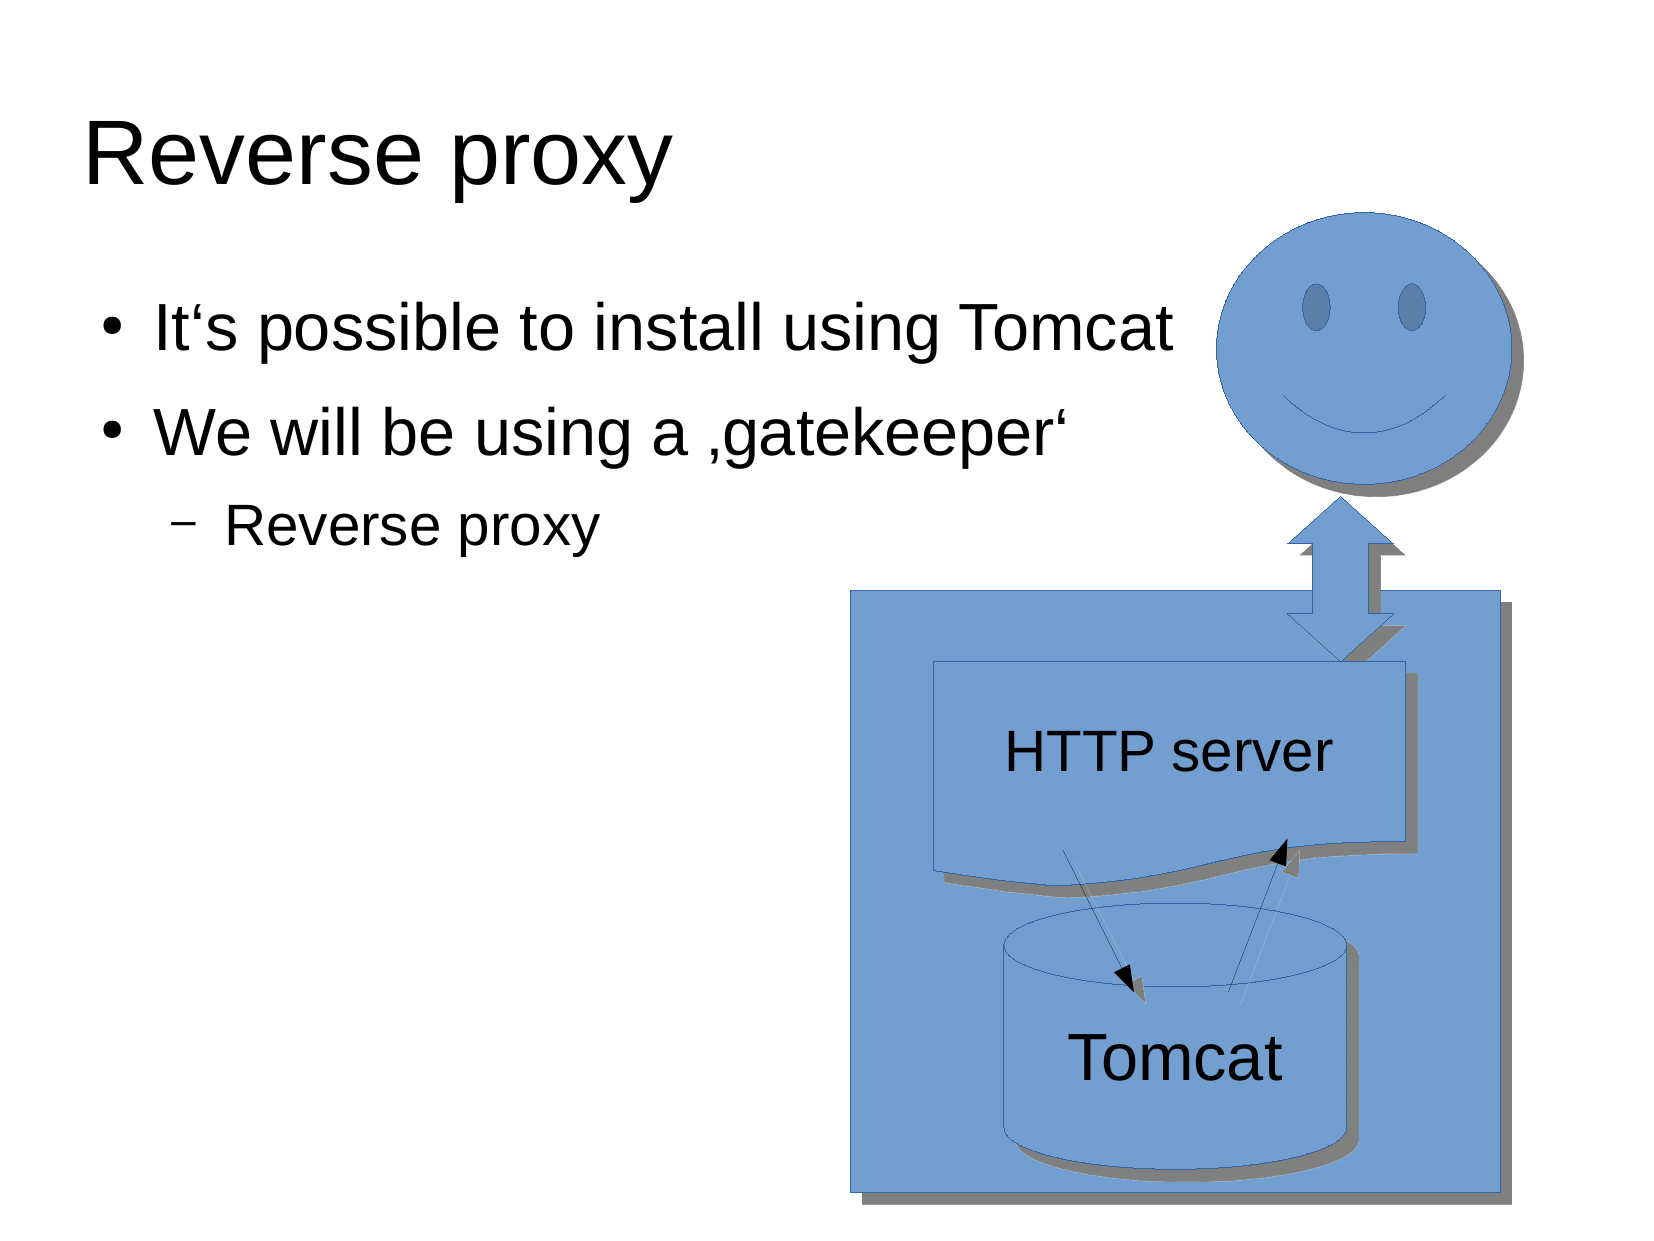

# Reverse proxy
It‘s possible to install using Tomcat
We will be using a ‚gatekeeper‘
Reverse proxy
HTTP server
Tomcat